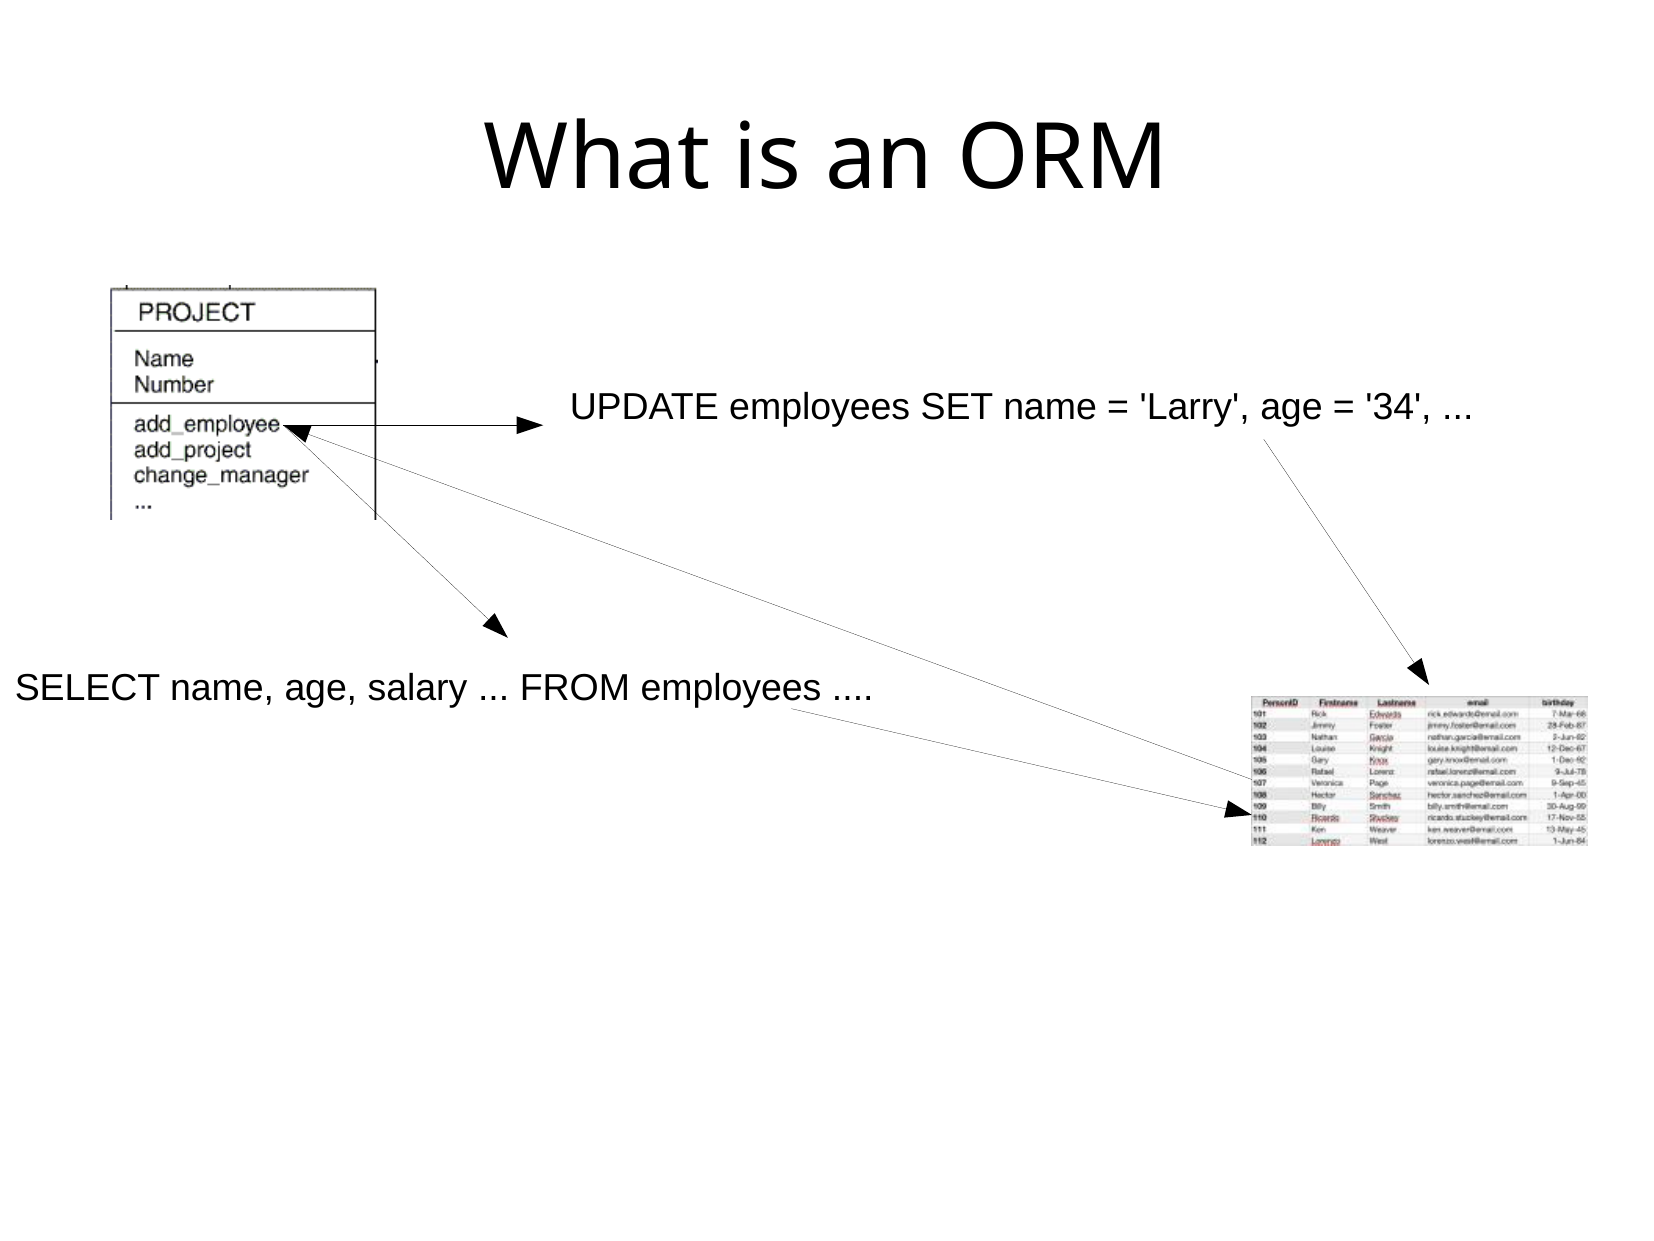

# What is an ORM
UPDATE employees SET name = 'Larry', age = '34', ...
SELECT name, age, salary ... FROM employees ....